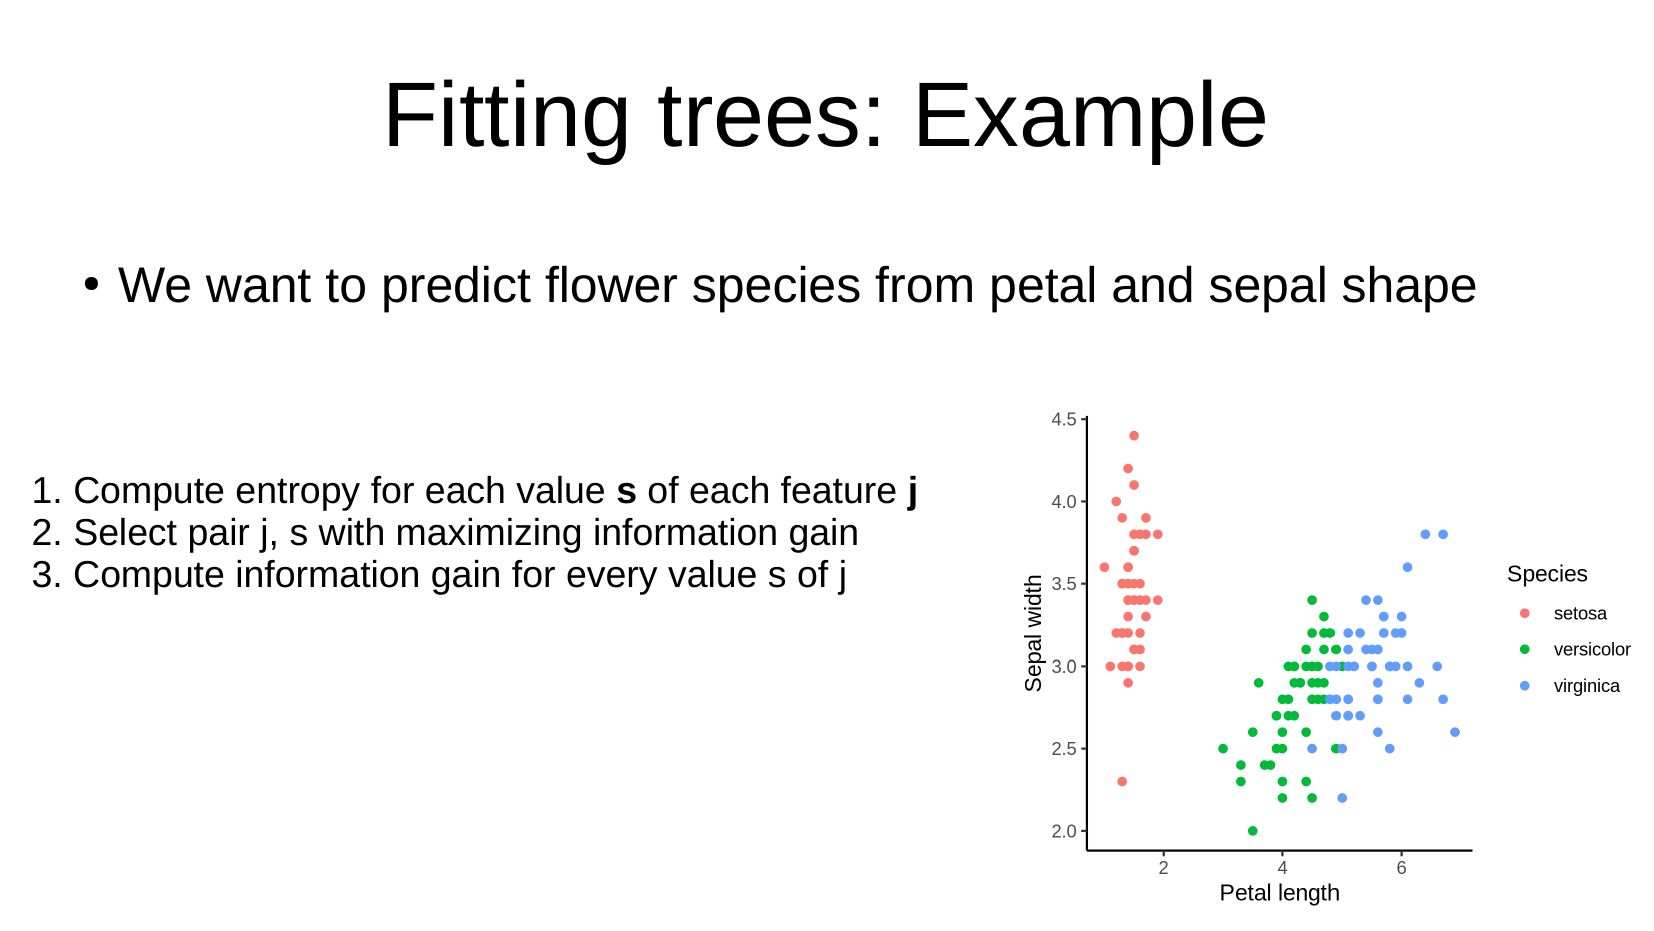

# Fitting trees: Example
We want to predict flower species from petal and sepal shape
1. Compute entropy for each value s of each feature j
2. Select pair j, s with maximizing information gain
3. Compute information gain for every value s of j